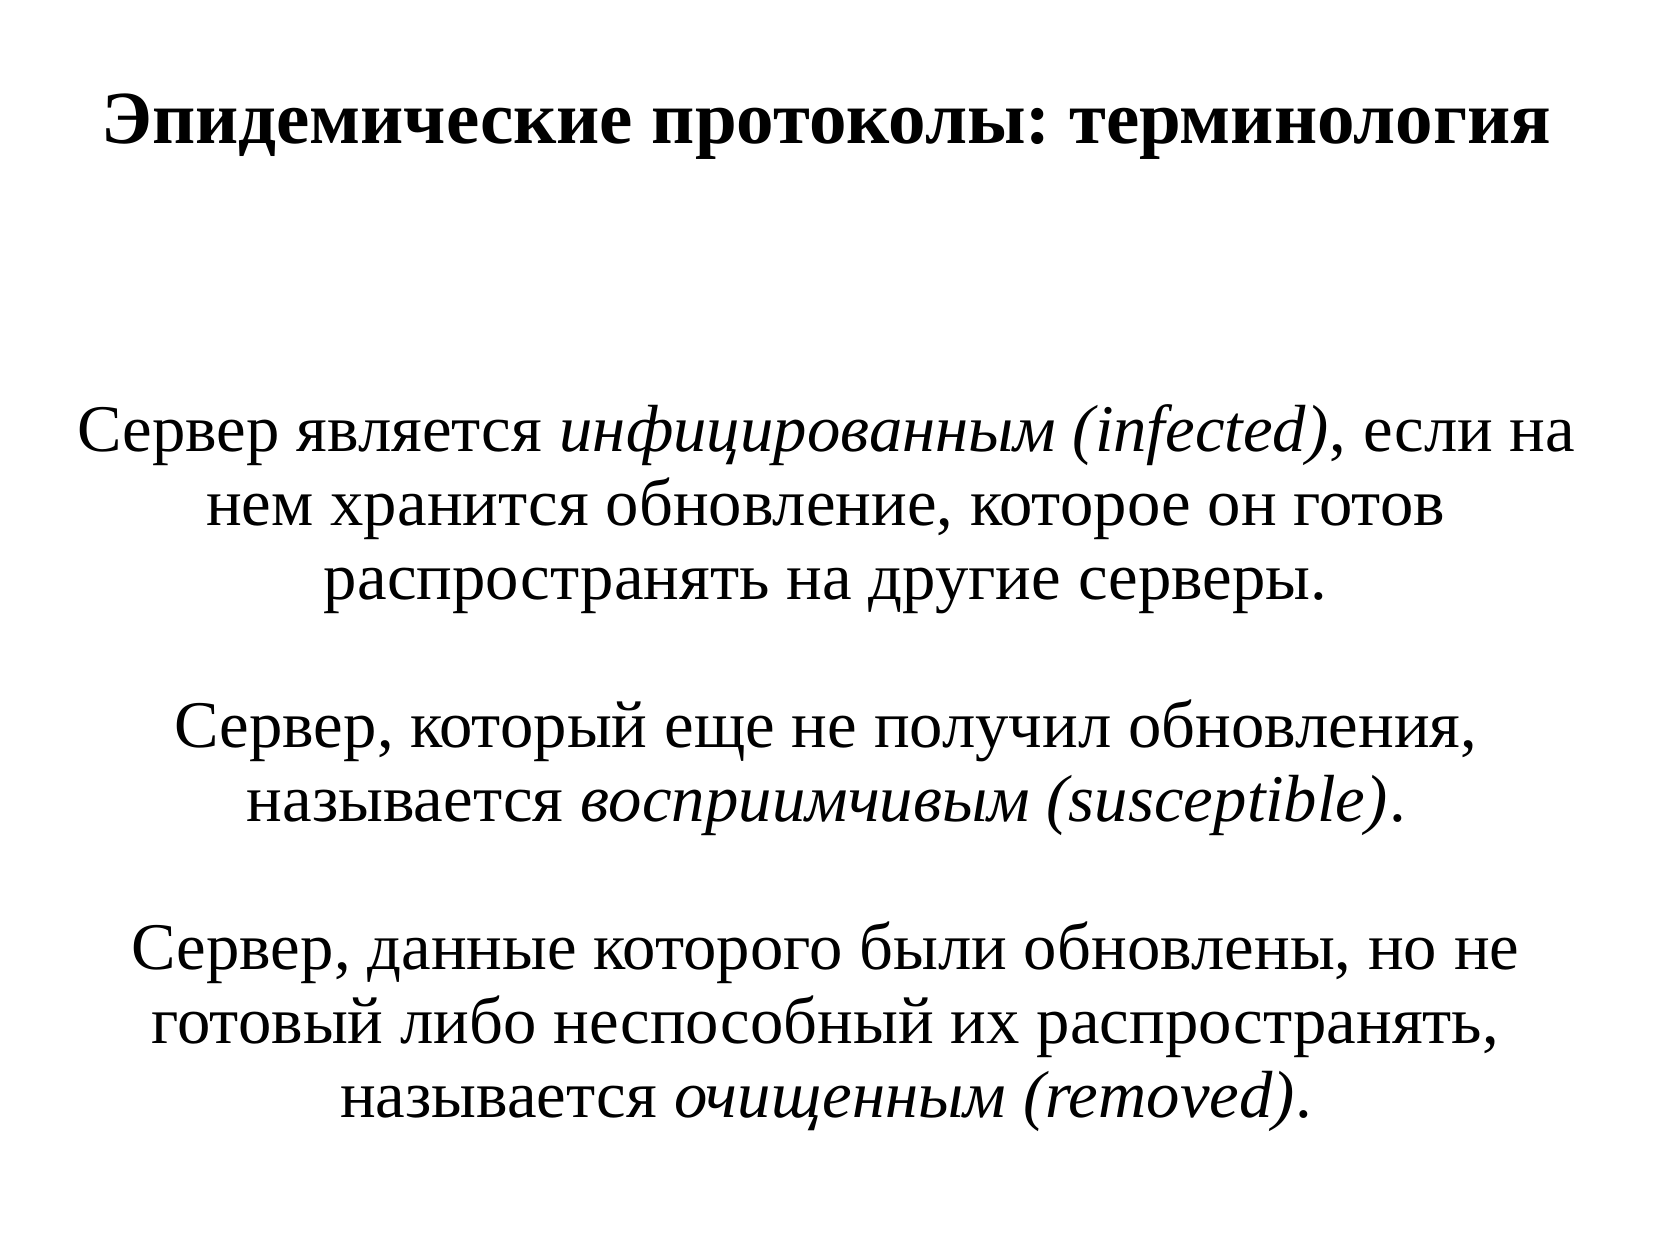

# Эпидемические протоколы: терминология
Сервер является инфицированным (infected), если на нем хранится обновление, которое он готов распространять на другие серверы.
Сервер, который еще не получил обновления, называется восприимчивым (susceptible).
Сервер, данные которого были обновлены, но не готовый либо неспособный их распространять, называется очищенным (removed).